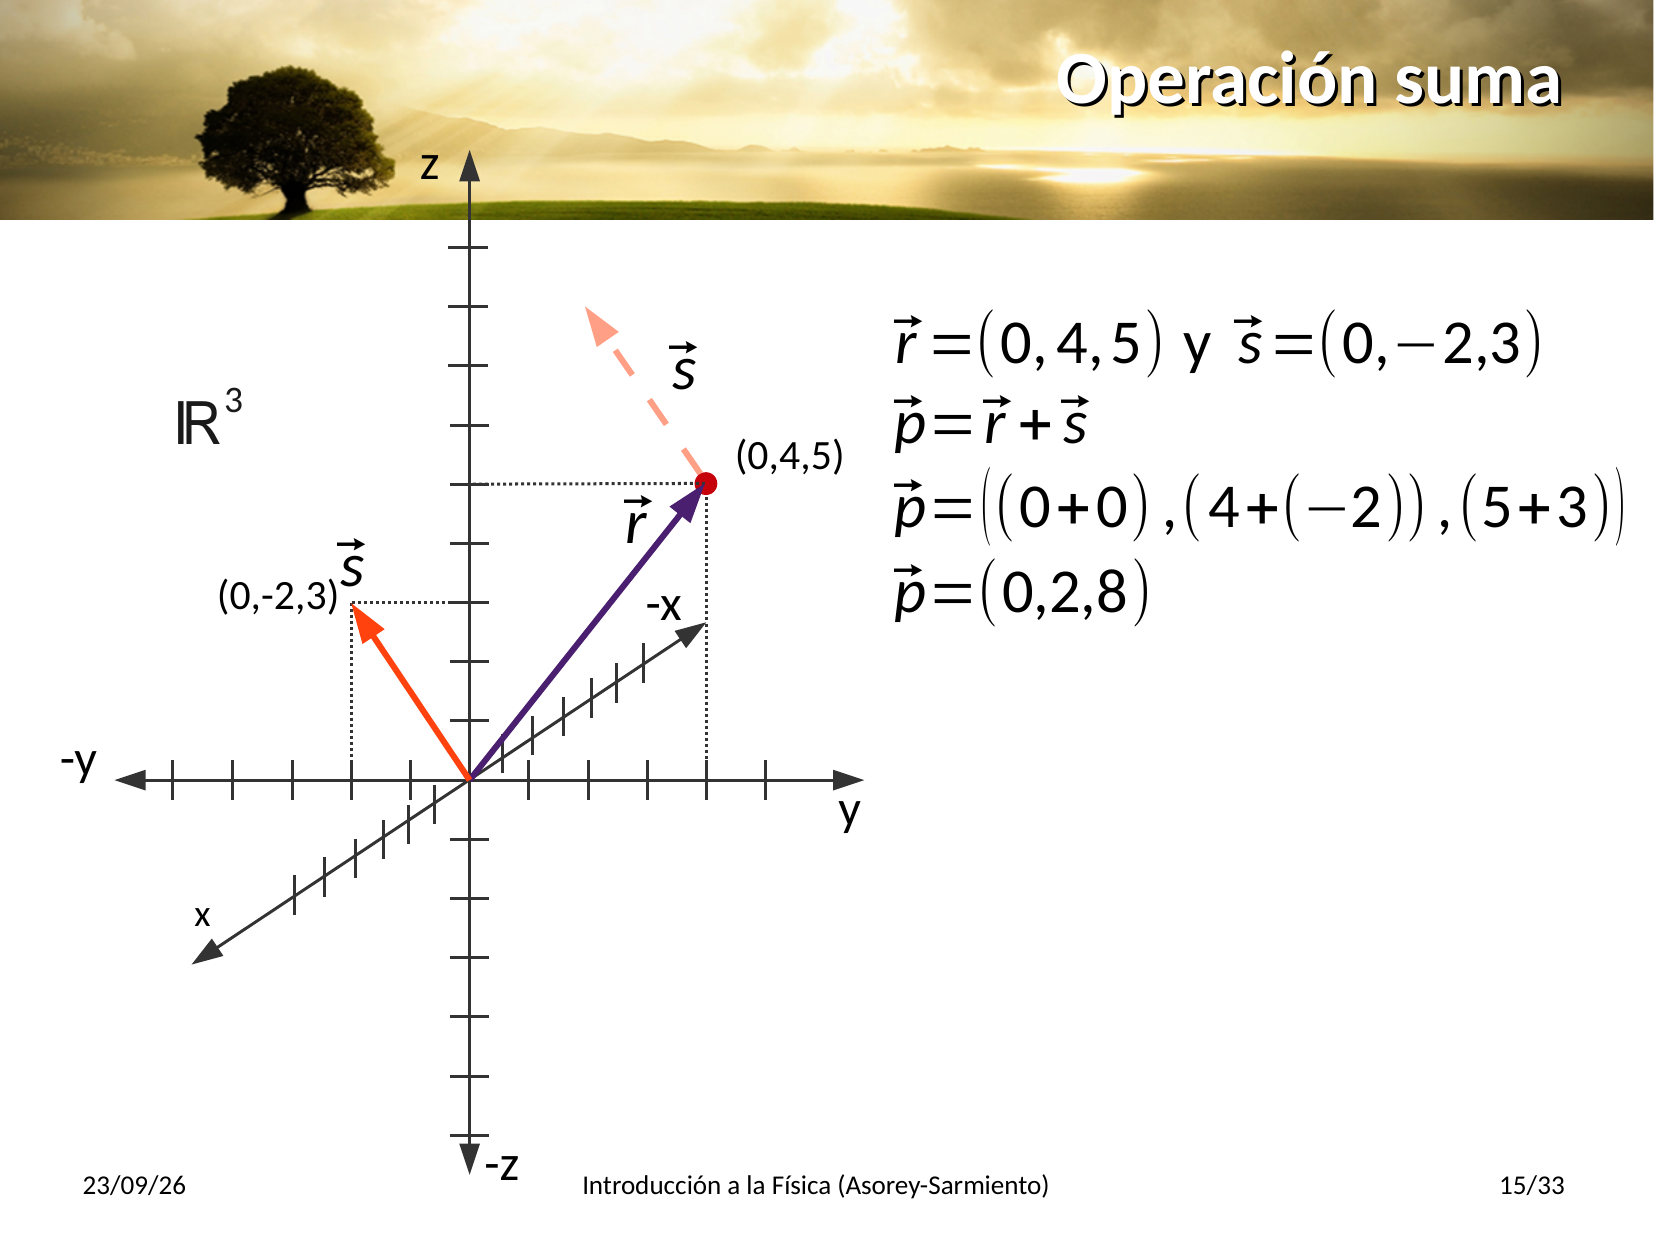

# Operación suma
z
(0,4,5)
(0,-2,3)
-x
-y
y
x
-z
Introducción a la Física (Asorey-Sarmiento)
15